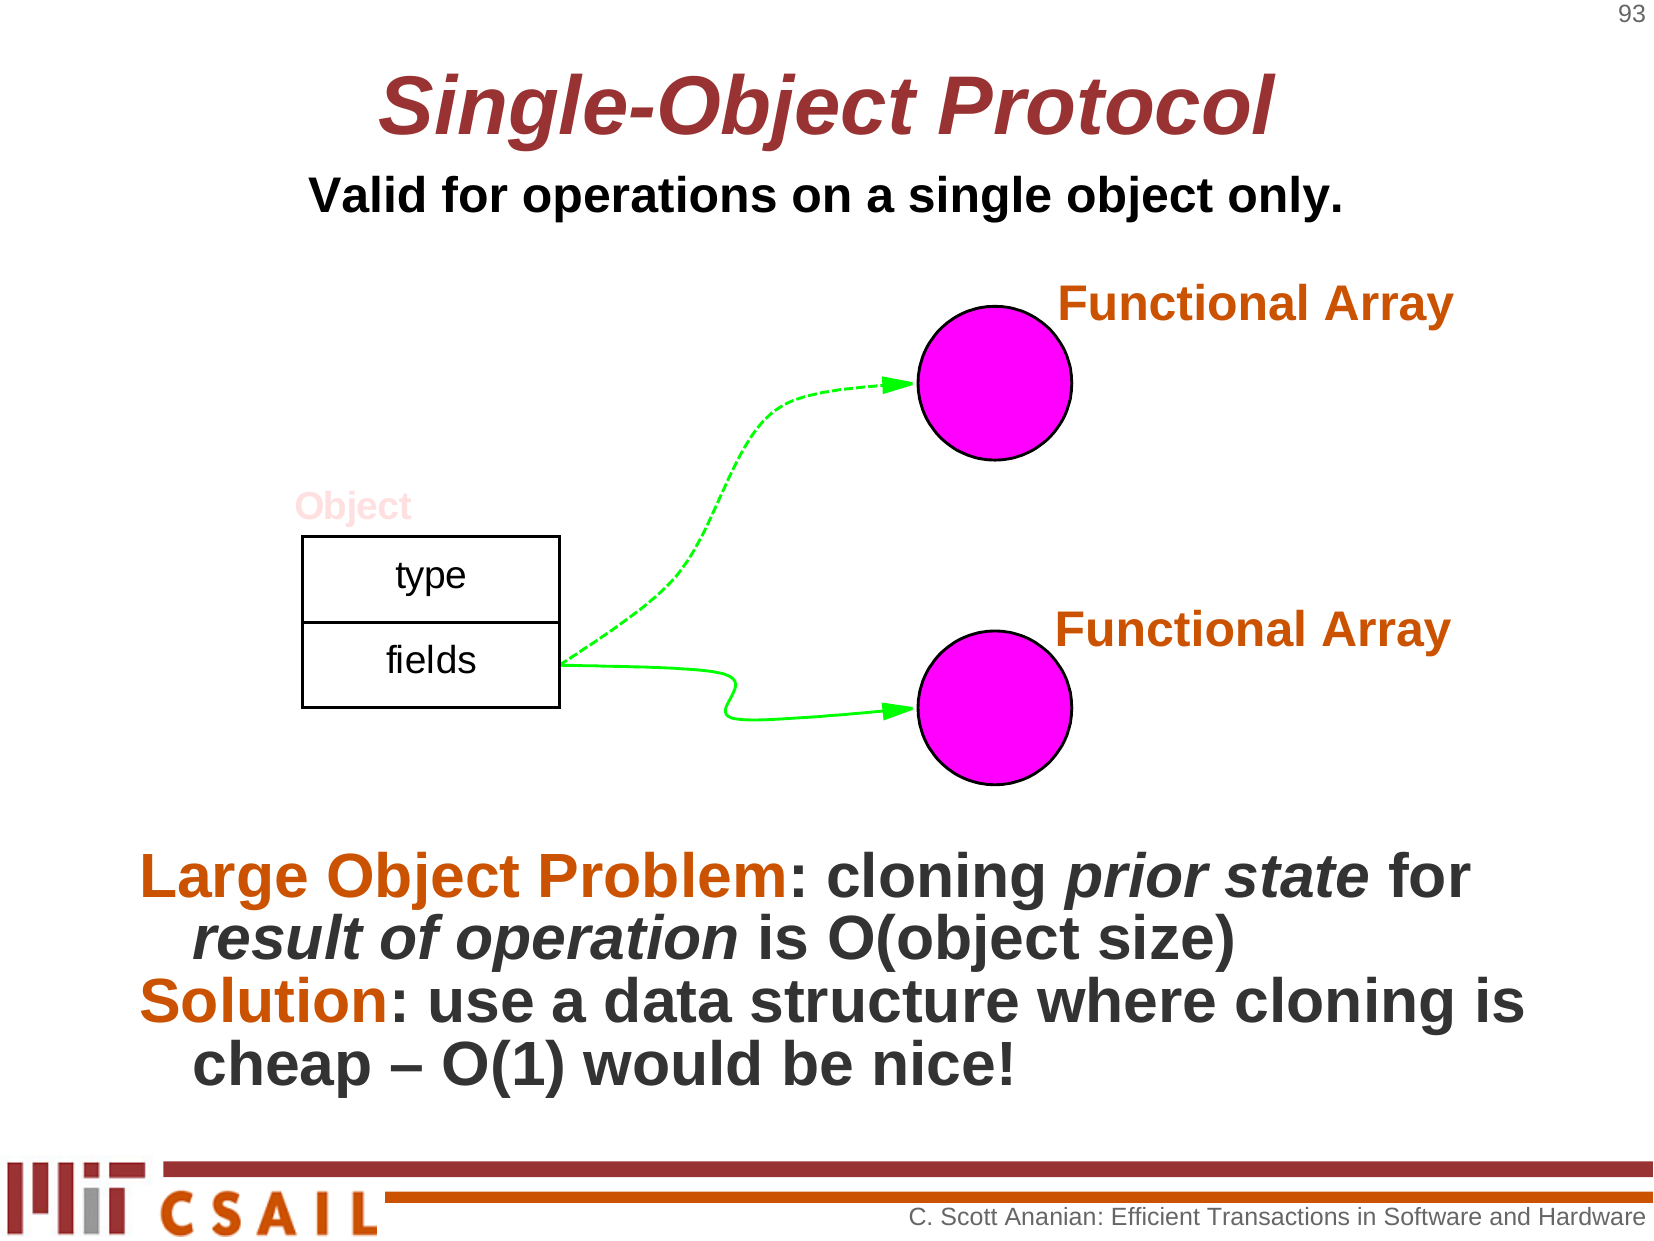

# Single-Object Protocol
Valid for operations on a single object only.
Functional Array
Functional Array
Large Object Problem: cloning prior state for result of operation is O(object size)
Solution: use a data structure where cloning is cheap – O(1) would be nice!